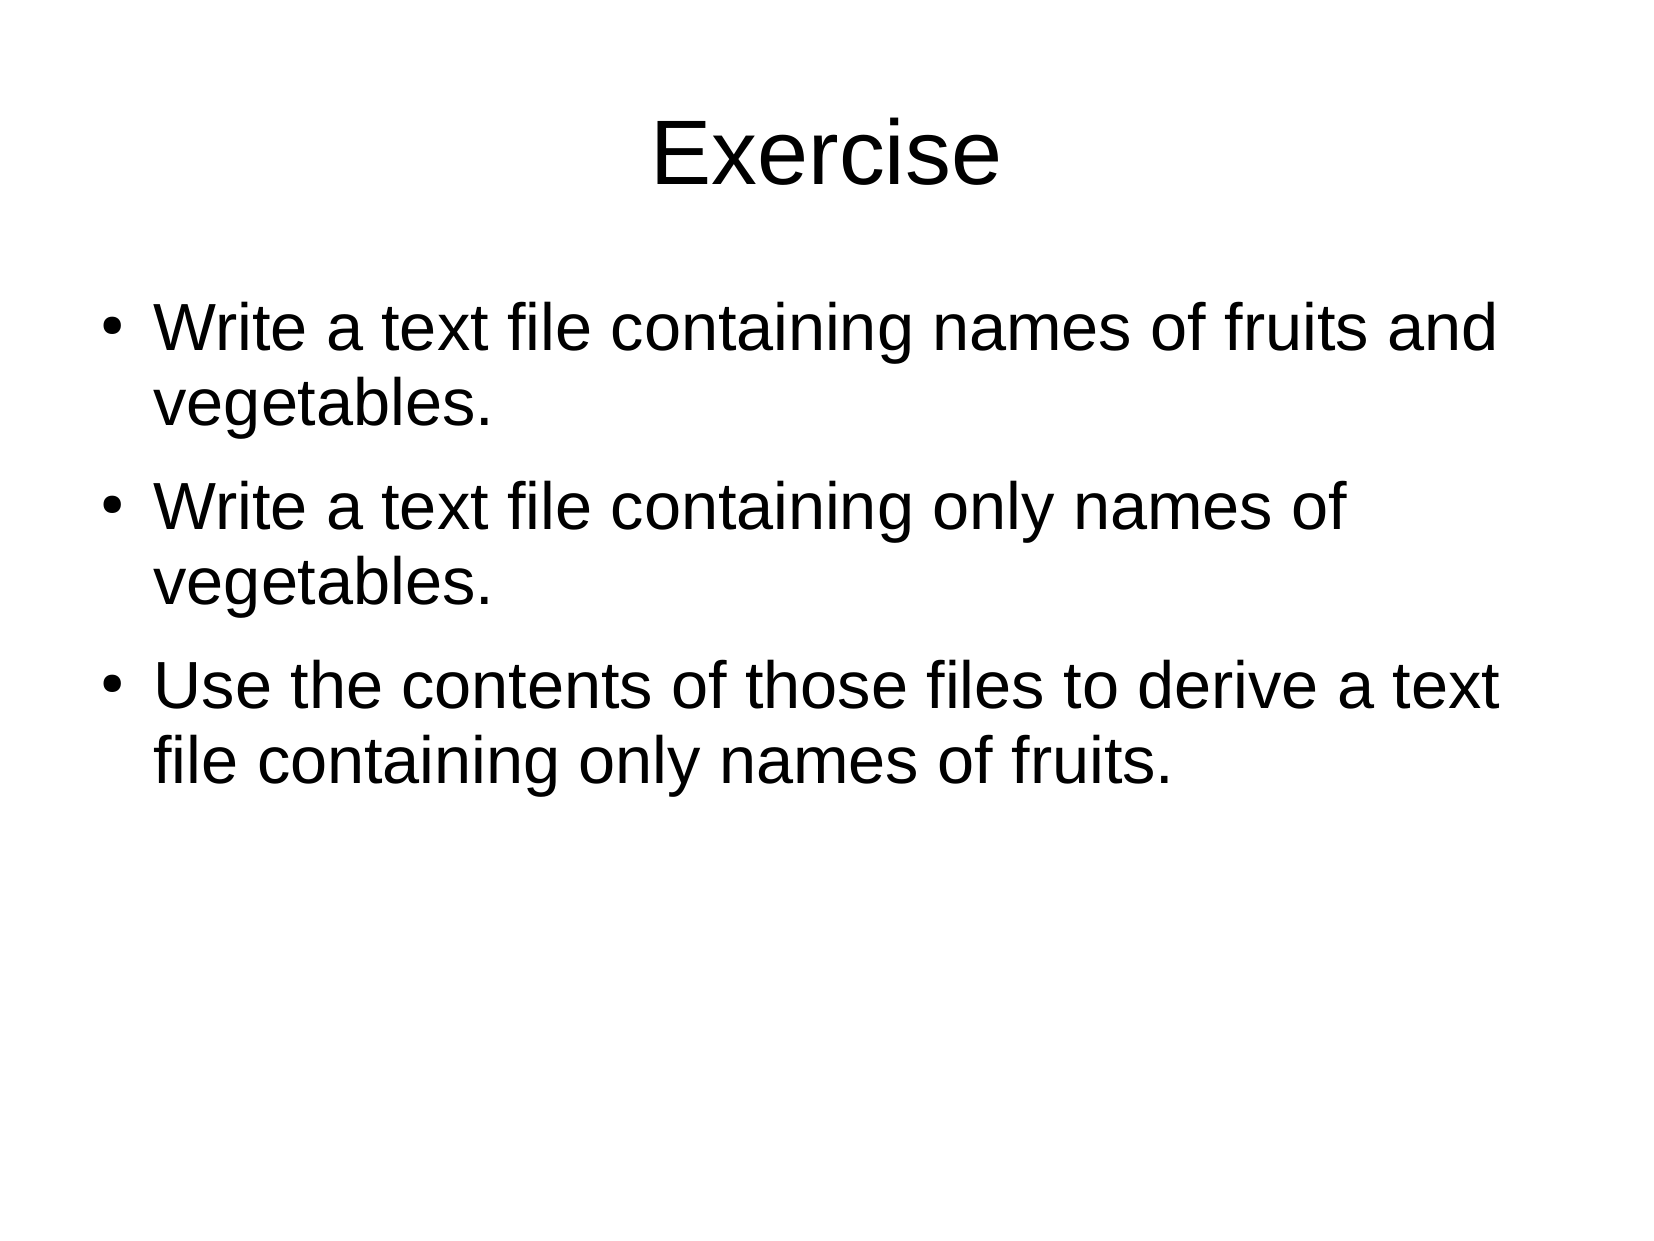

# Exercise
Write a text file containing names of fruits and vegetables.
Write a text file containing only names of vegetables.
Use the contents of those files to derive a text file containing only names of fruits.